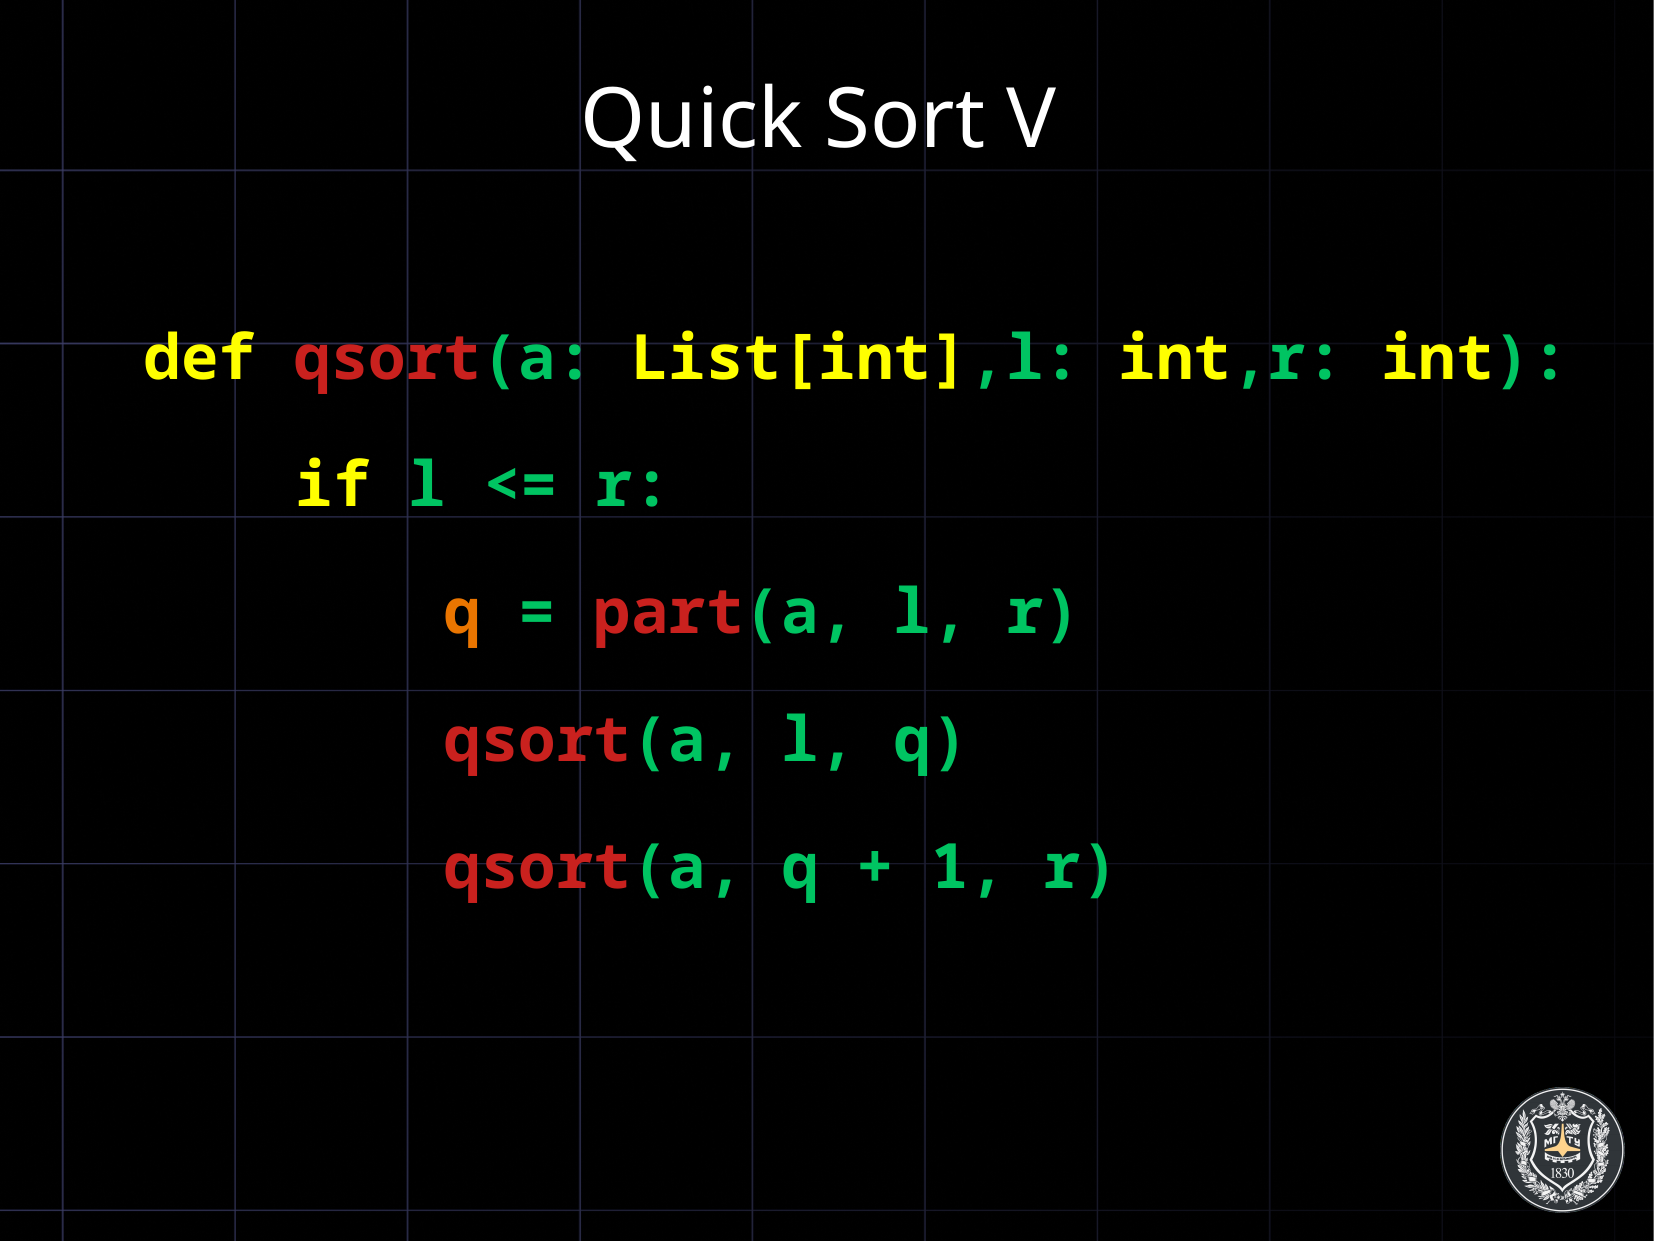

# Quick Sort V
def qsort(a: List[int],l: int,r: int):
 if l <= r:
 q = part(a, l, r)
 qsort(a, l, q)
 qsort(a, q + 1, r)